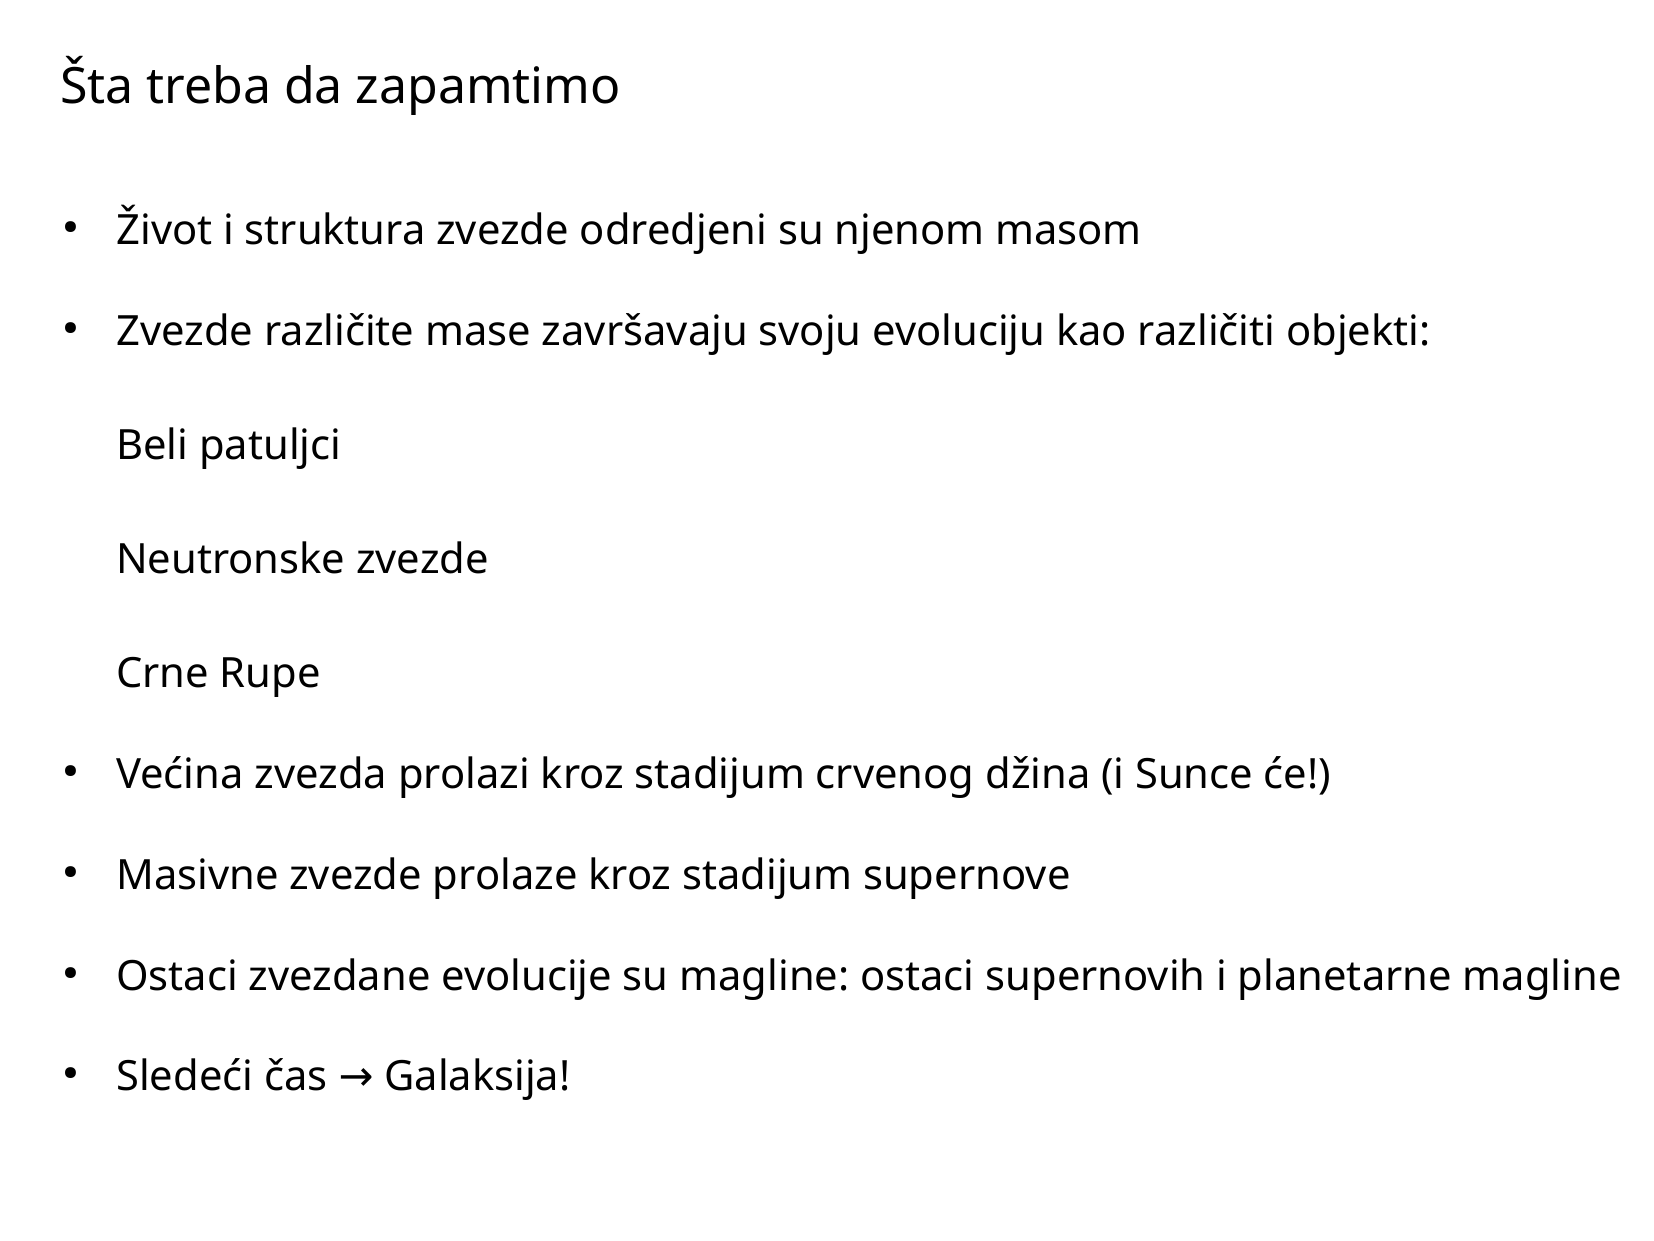

# Šta treba da zapamtimo
Život i struktura zvezde odredjeni su njenom masom
Zvezde različite mase završavaju svoju evoluciju kao različiti objekti:
Beli patuljci
Neutronske zvezde
Crne Rupe
Većina zvezda prolazi kroz stadijum crvenog džina (i Sunce će!)
Masivne zvezde prolaze kroz stadijum supernove
Ostaci zvezdane evolucije su magline: ostaci supernovih i planetarne magline
Sledeći čas → Galaksija!